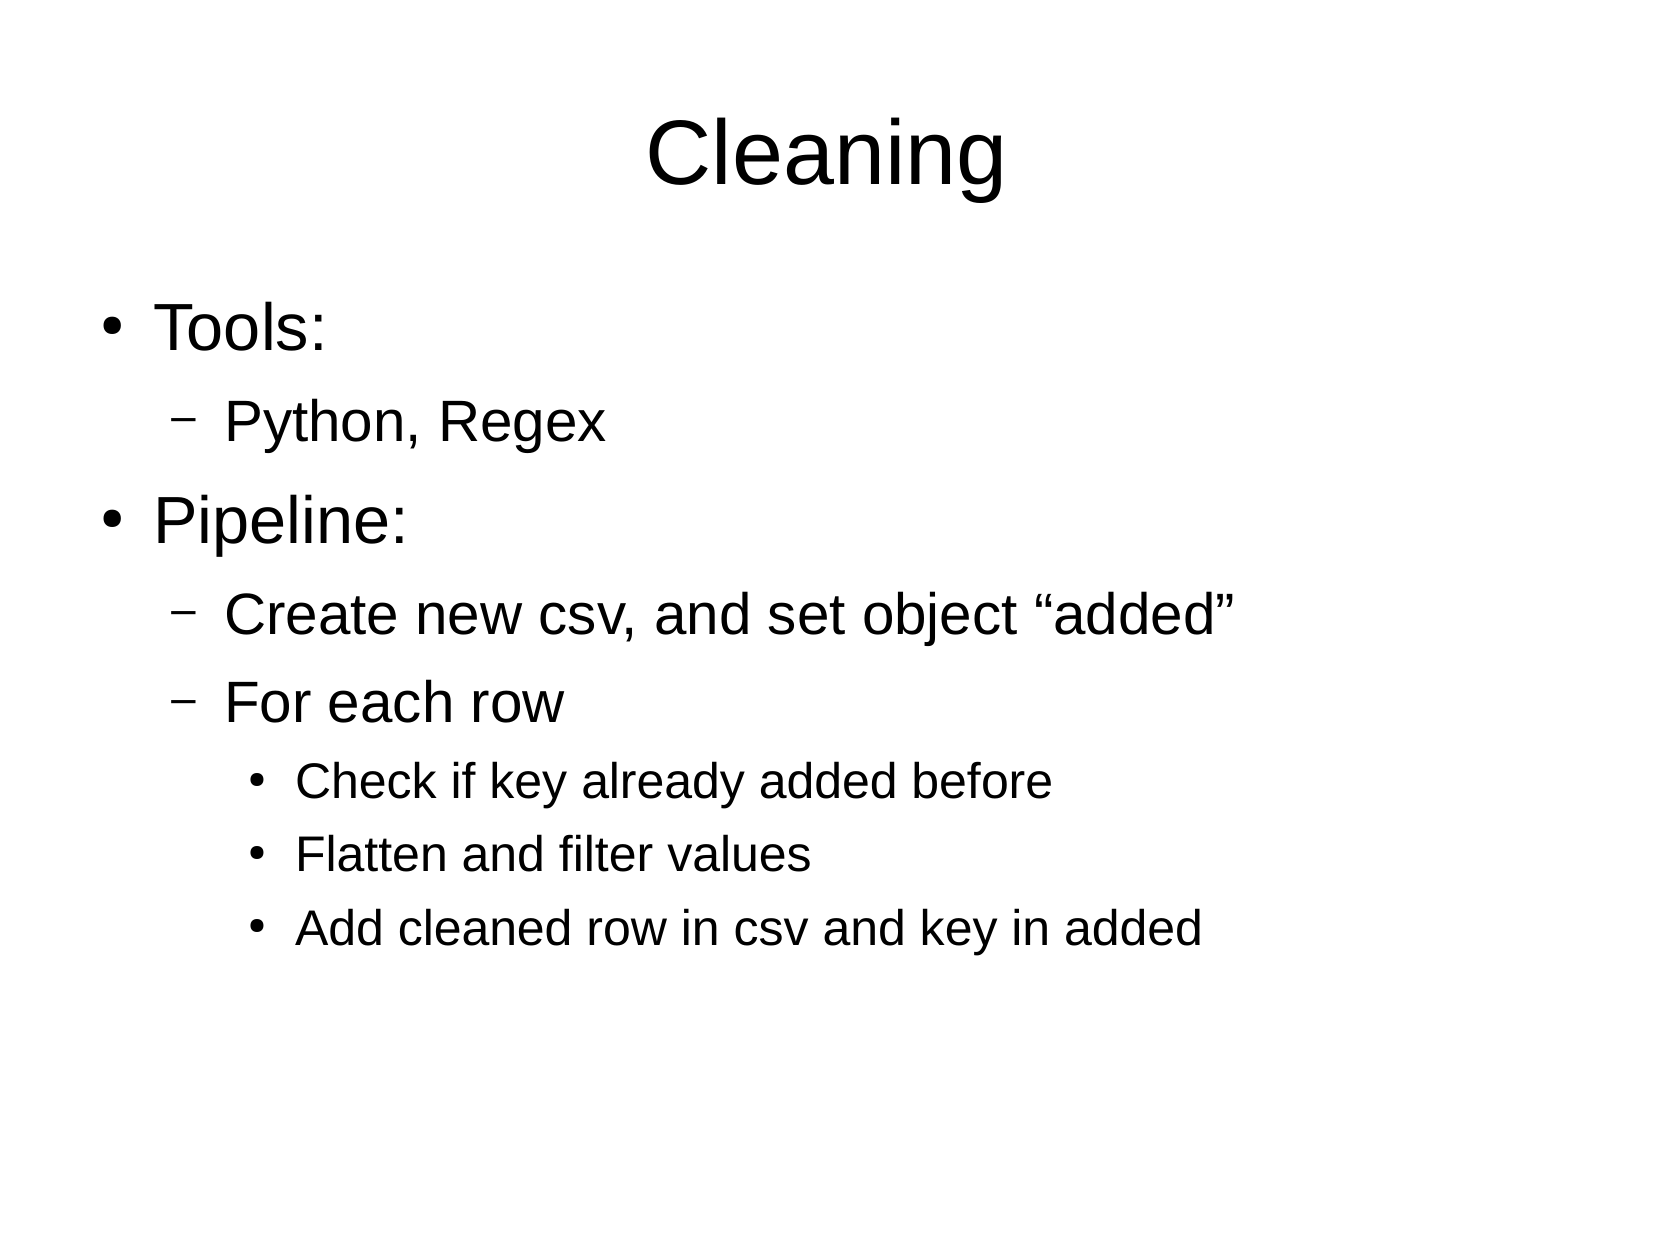

# Cleaning
Tools:
Python, Regex
Pipeline:
Create new csv, and set object “added”
For each row
Check if key already added before
Flatten and filter values
Add cleaned row in csv and key in added